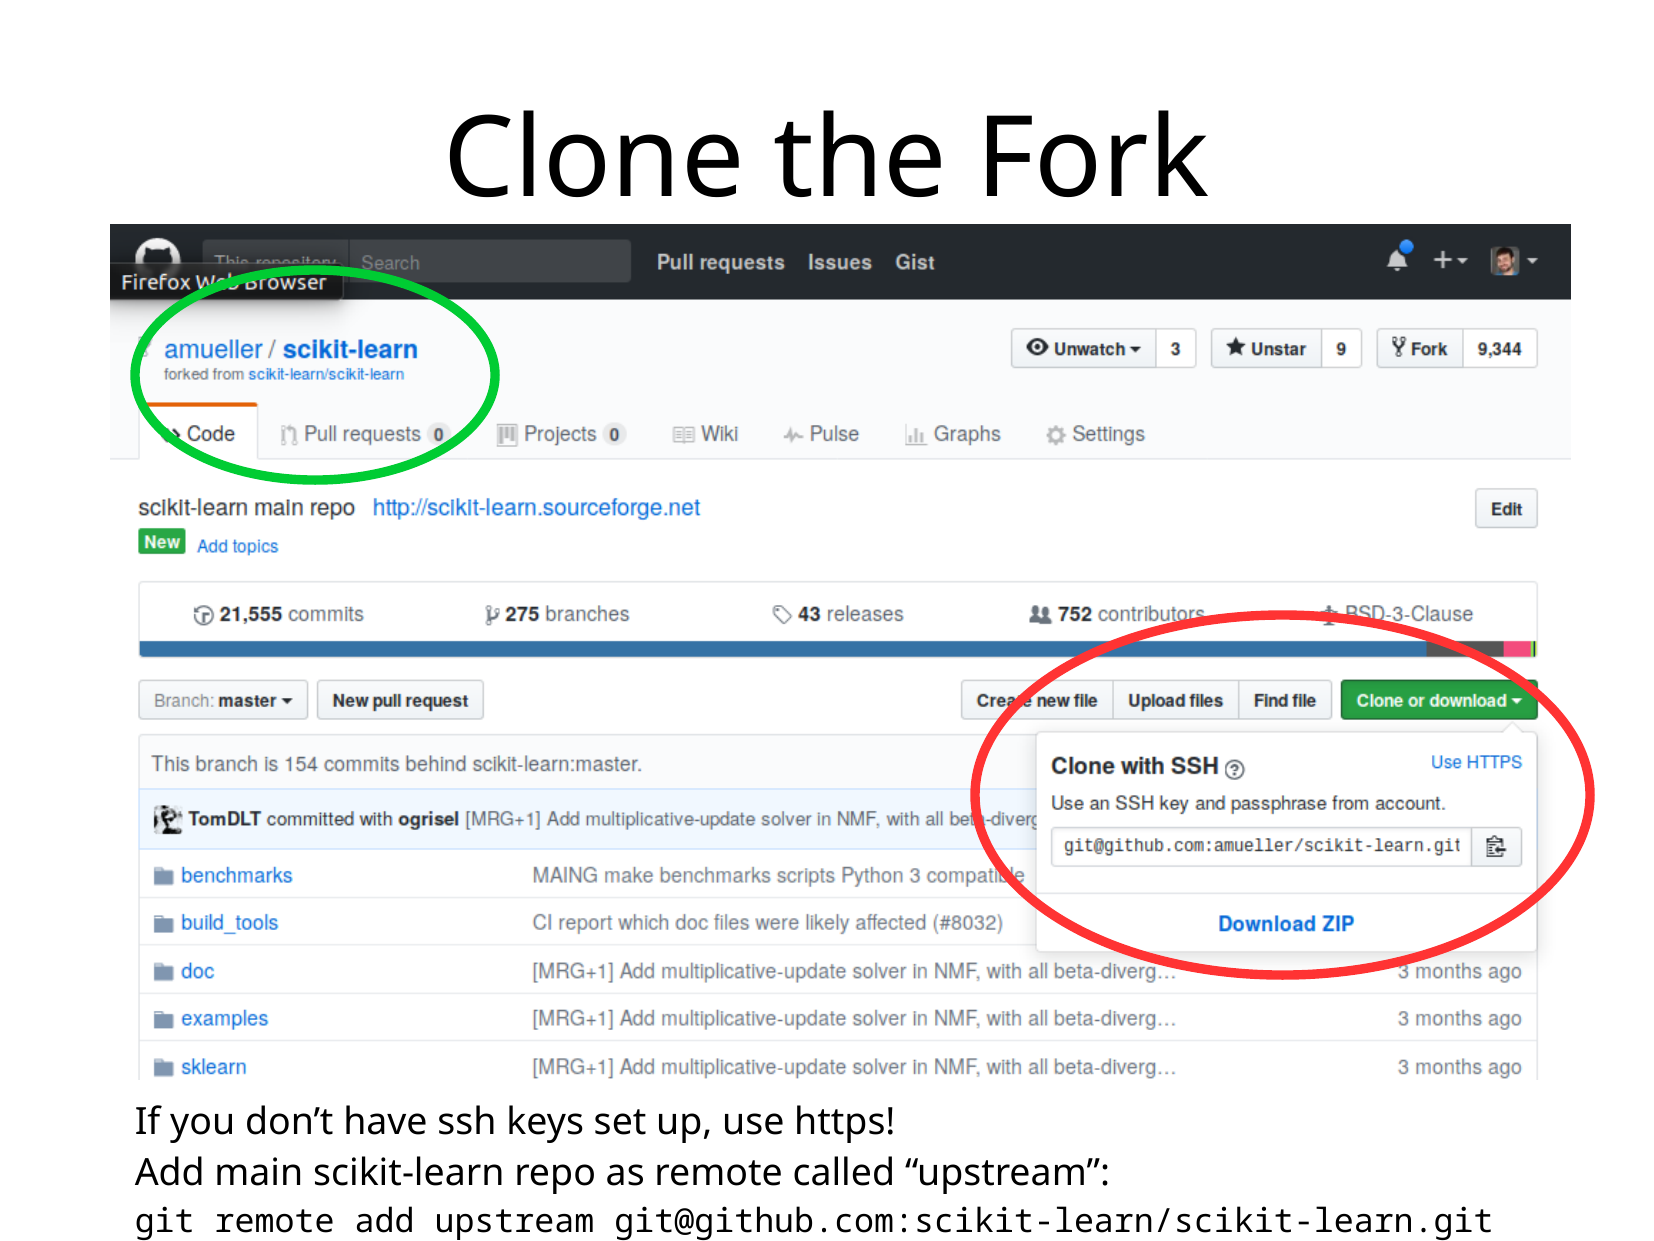

# Clone the Fork
If you don’t have ssh keys set up, use https!
Add main scikit-learn repo as remote called “upstream”:
git remote add upstream git@github.com:scikit-learn/scikit-learn.git